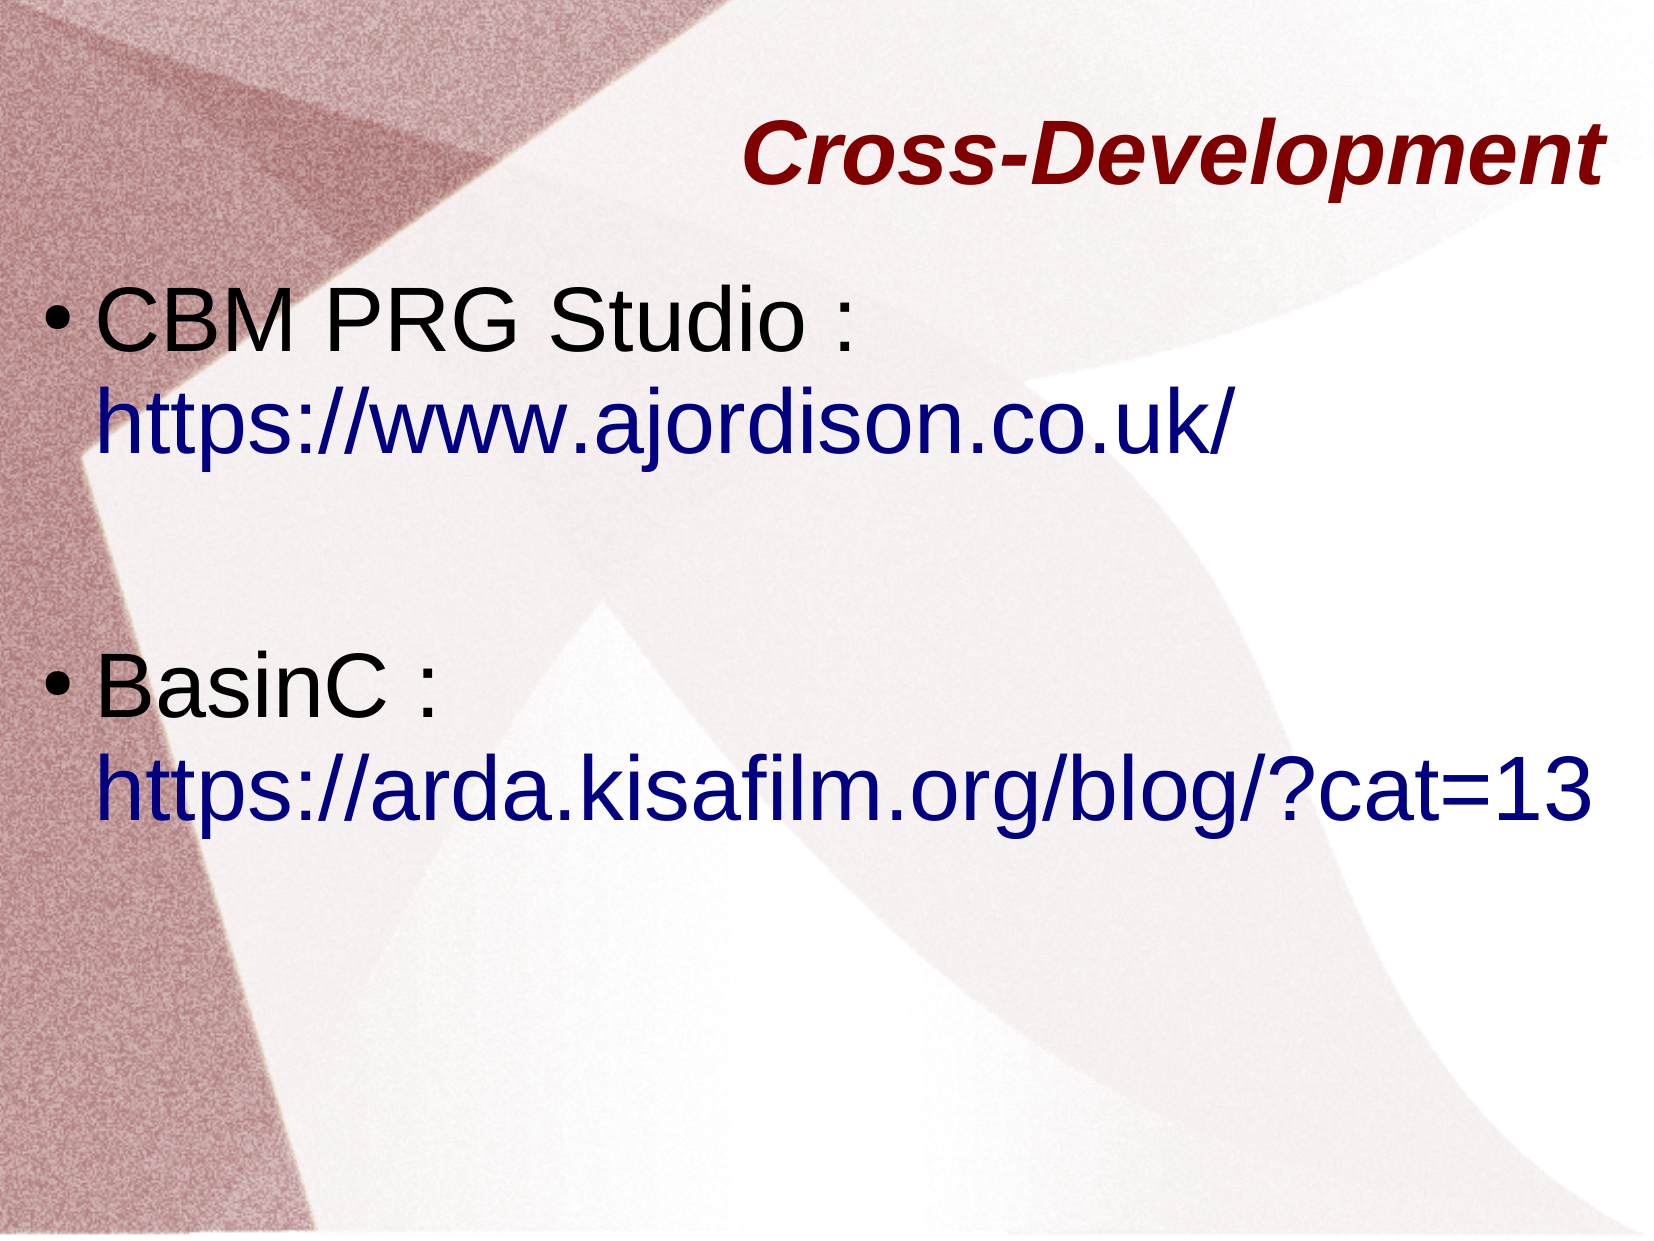

# Cross-Development
CBM PRG Studio : https://www.ajordison.co.uk/
BasinC : https://arda.kisafilm.org/blog/?cat=13